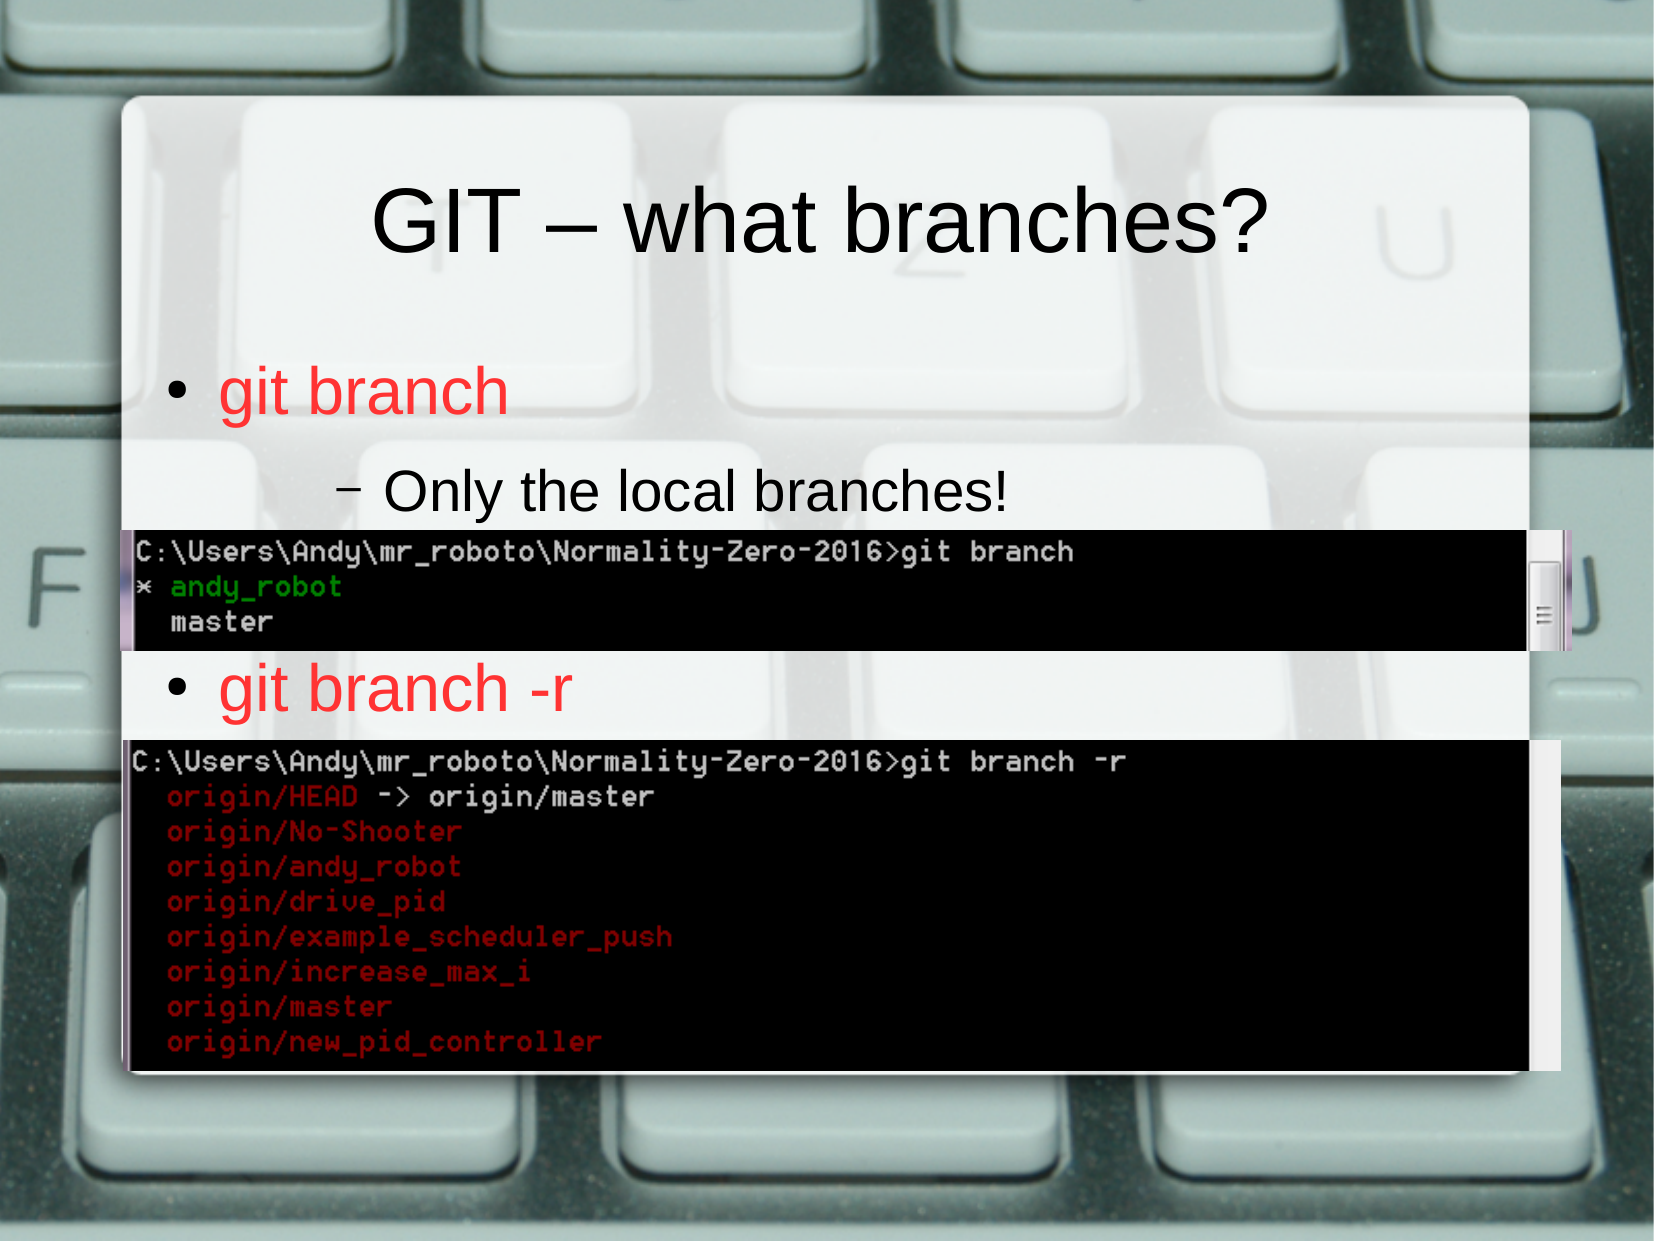

# GIT – what branches?
git branch
Only the local branches!
git branch -r